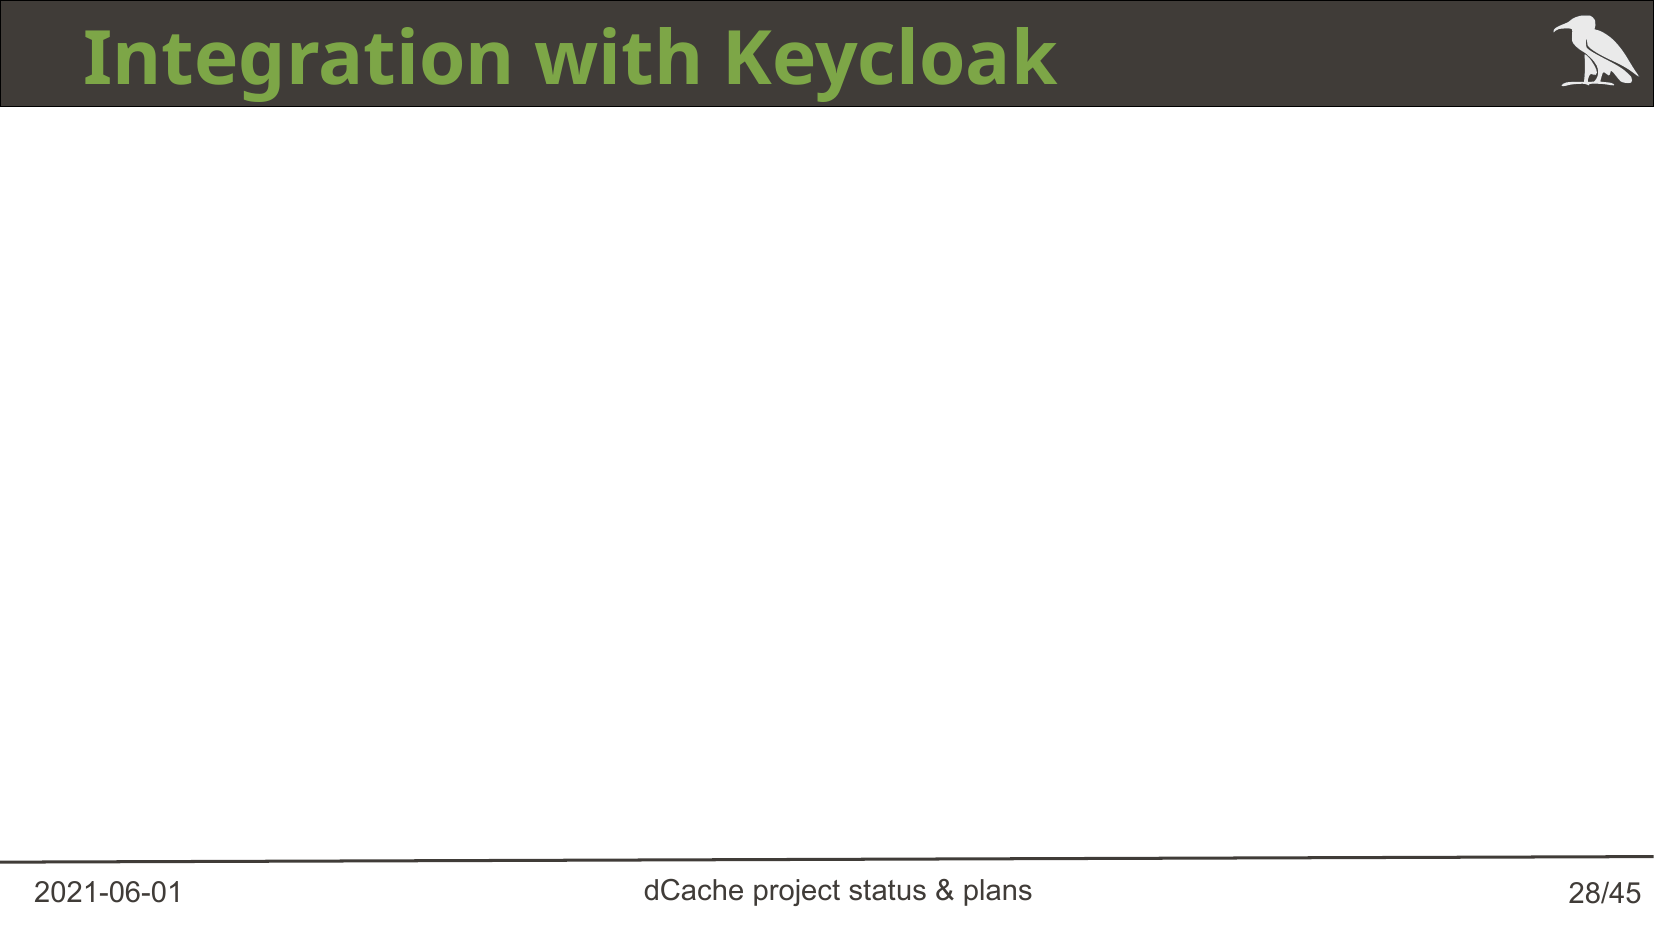

# Integration with Keycloak
dCache project status & plans
2021-06-01
28